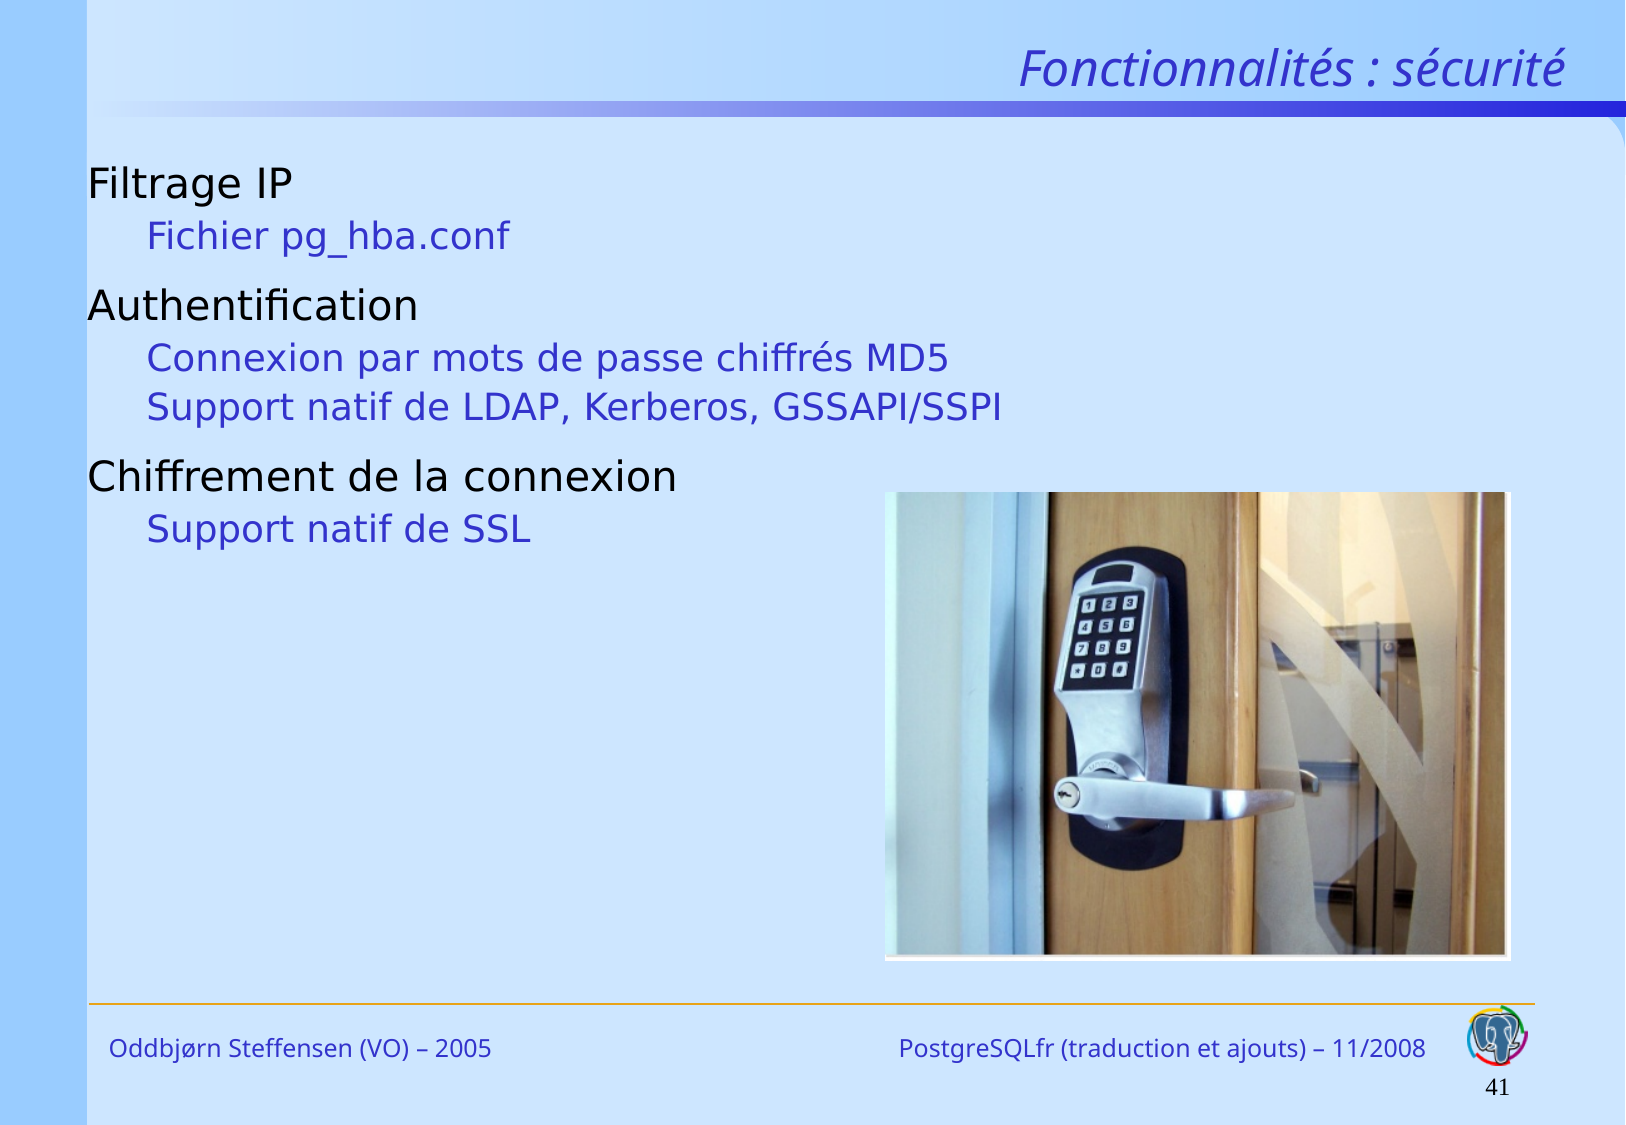

# Fonctionnalités : sécurité
Filtrage IP
Fichier pg_hba.conf
Authentification
Connexion par mots de passe chiffrés MD5
Support natif de LDAP, Kerberos, GSSAPI/SSPI
Chiffrement de la connexion
Support natif de SSL